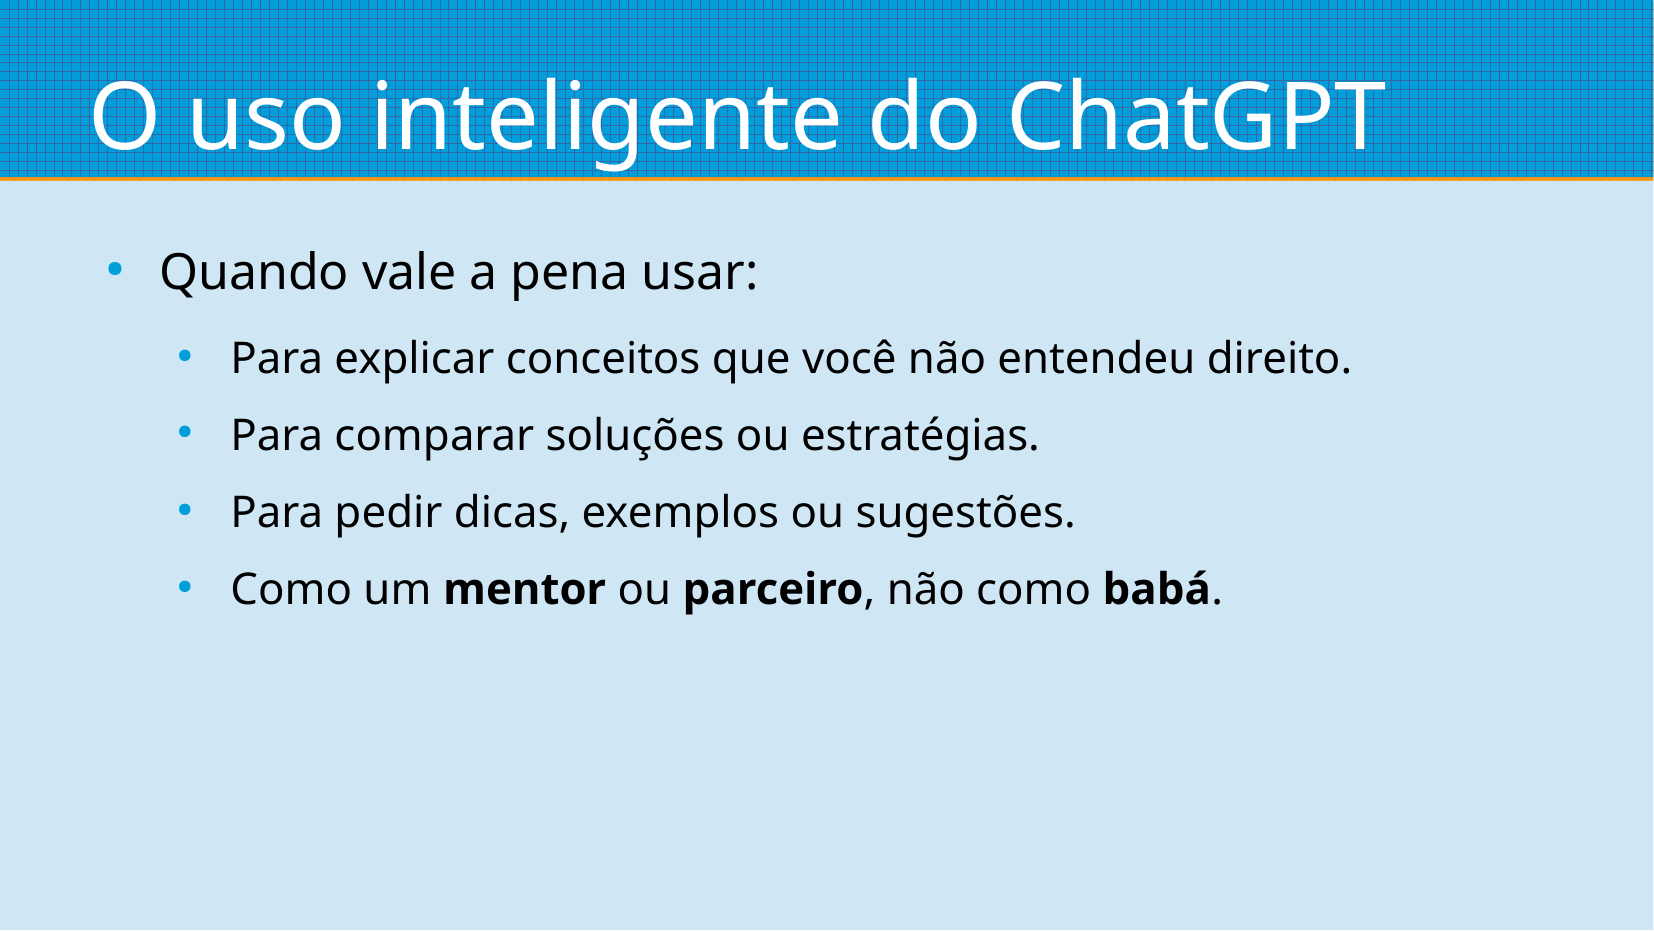

# O uso inteligente do ChatGPT
Quando vale a pena usar:
Para explicar conceitos que você não entendeu direito.
Para comparar soluções ou estratégias.
Para pedir dicas, exemplos ou sugestões.
Como um mentor ou parceiro, não como babá.